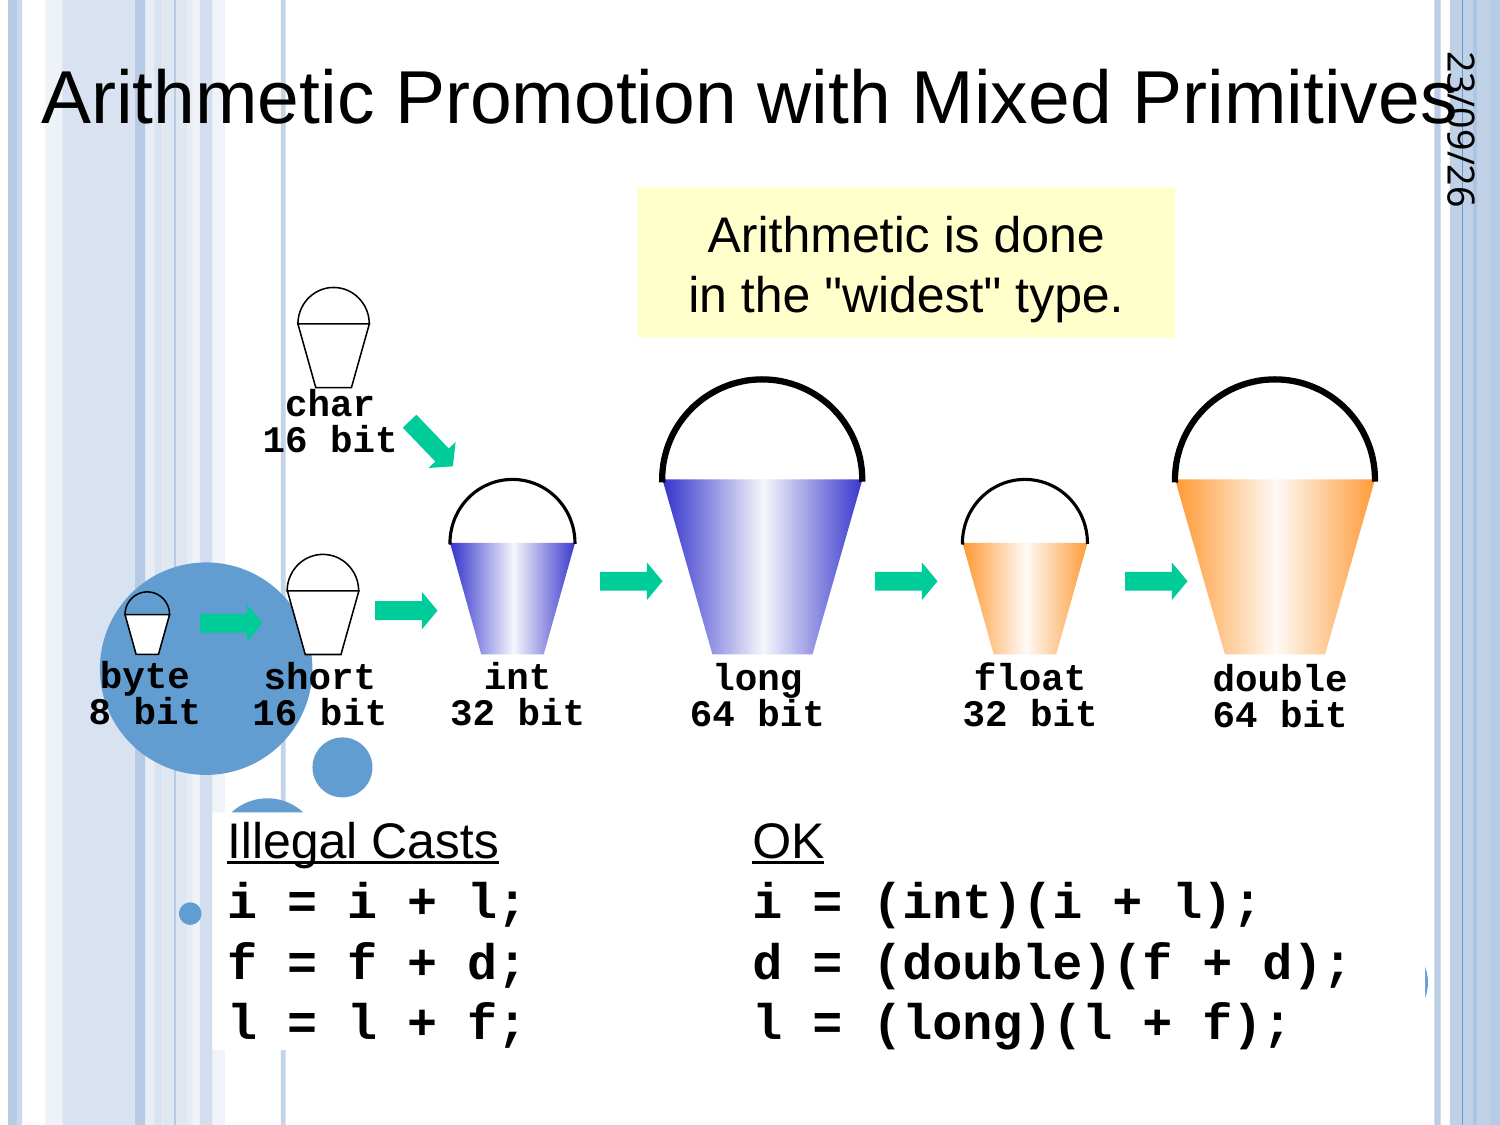

Arithmetic Promotion with Mixed Primitives
Arithmetic is done
in the "widest" type.
char
16 bit
long
64 bit
double
64 bit
int
32 bit
float
32 bit
short
16 bit
byte
8 bit
Illegal Casts
i = i + l;
f = f + d;
l = l + f;
OK
i = (int)(i + l);
d = (double)(f + d);
l = (long)(l + f);